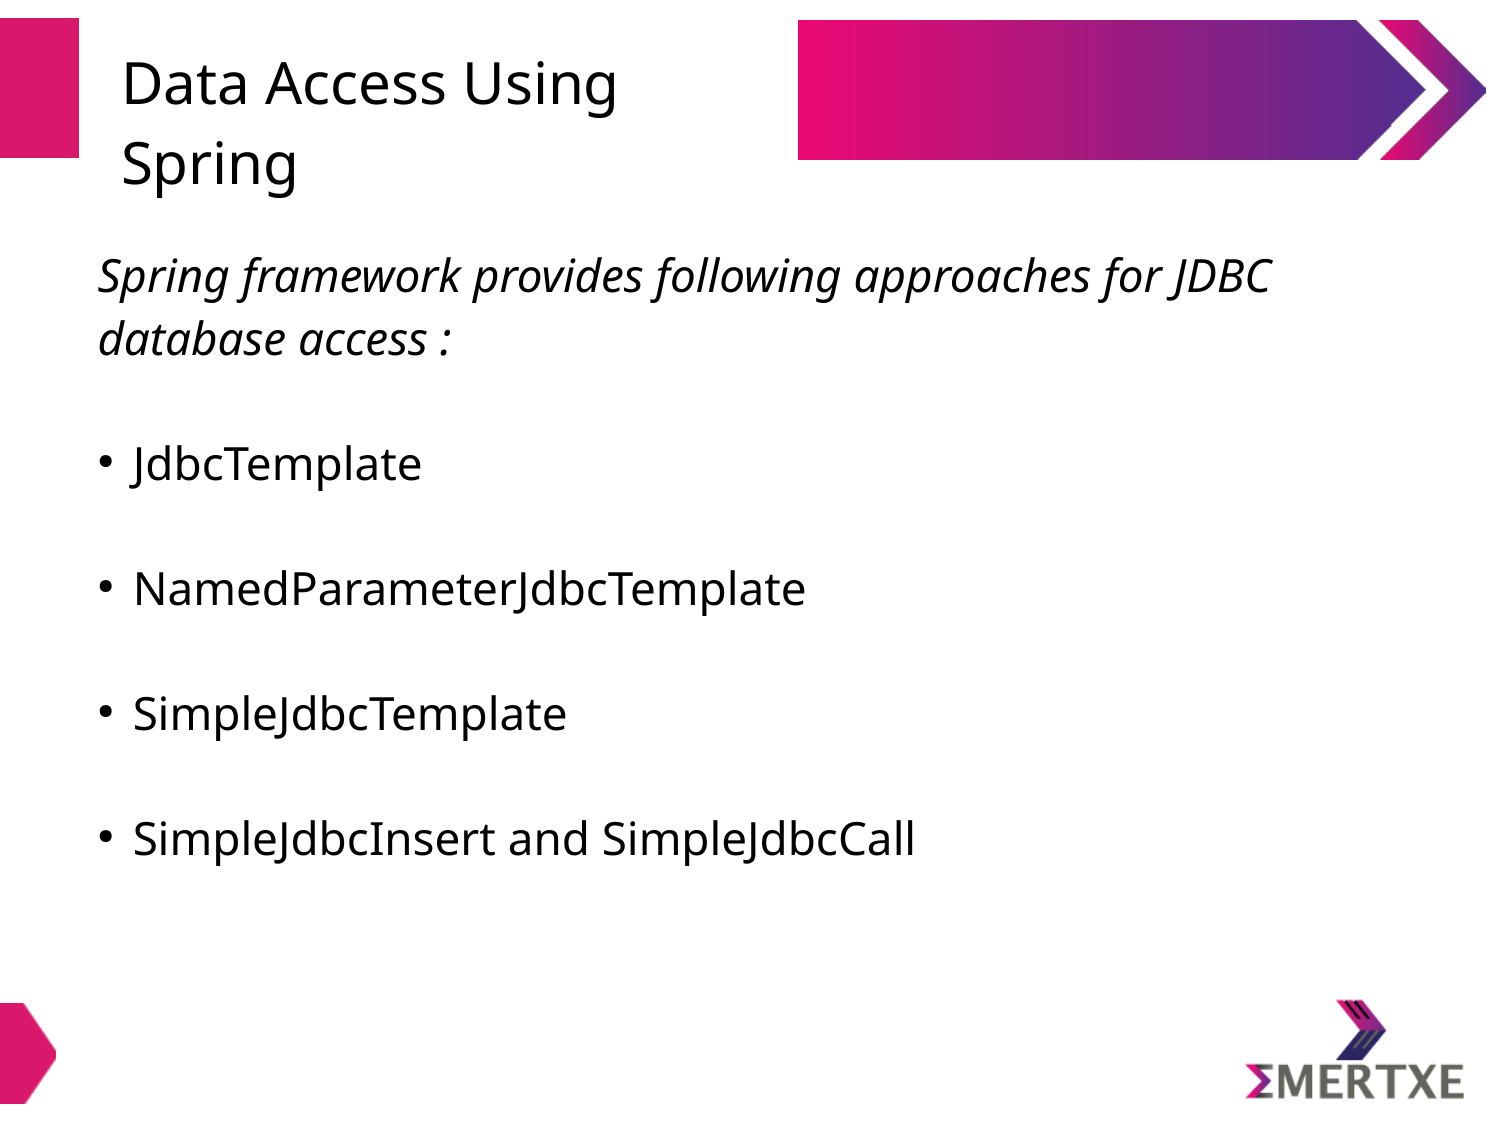

Data Access Using Spring
Spring framework provides following approaches for JDBC database access :
JdbcTemplate
NamedParameterJdbcTemplate
SimpleJdbcTemplate
SimpleJdbcInsert and SimpleJdbcCall